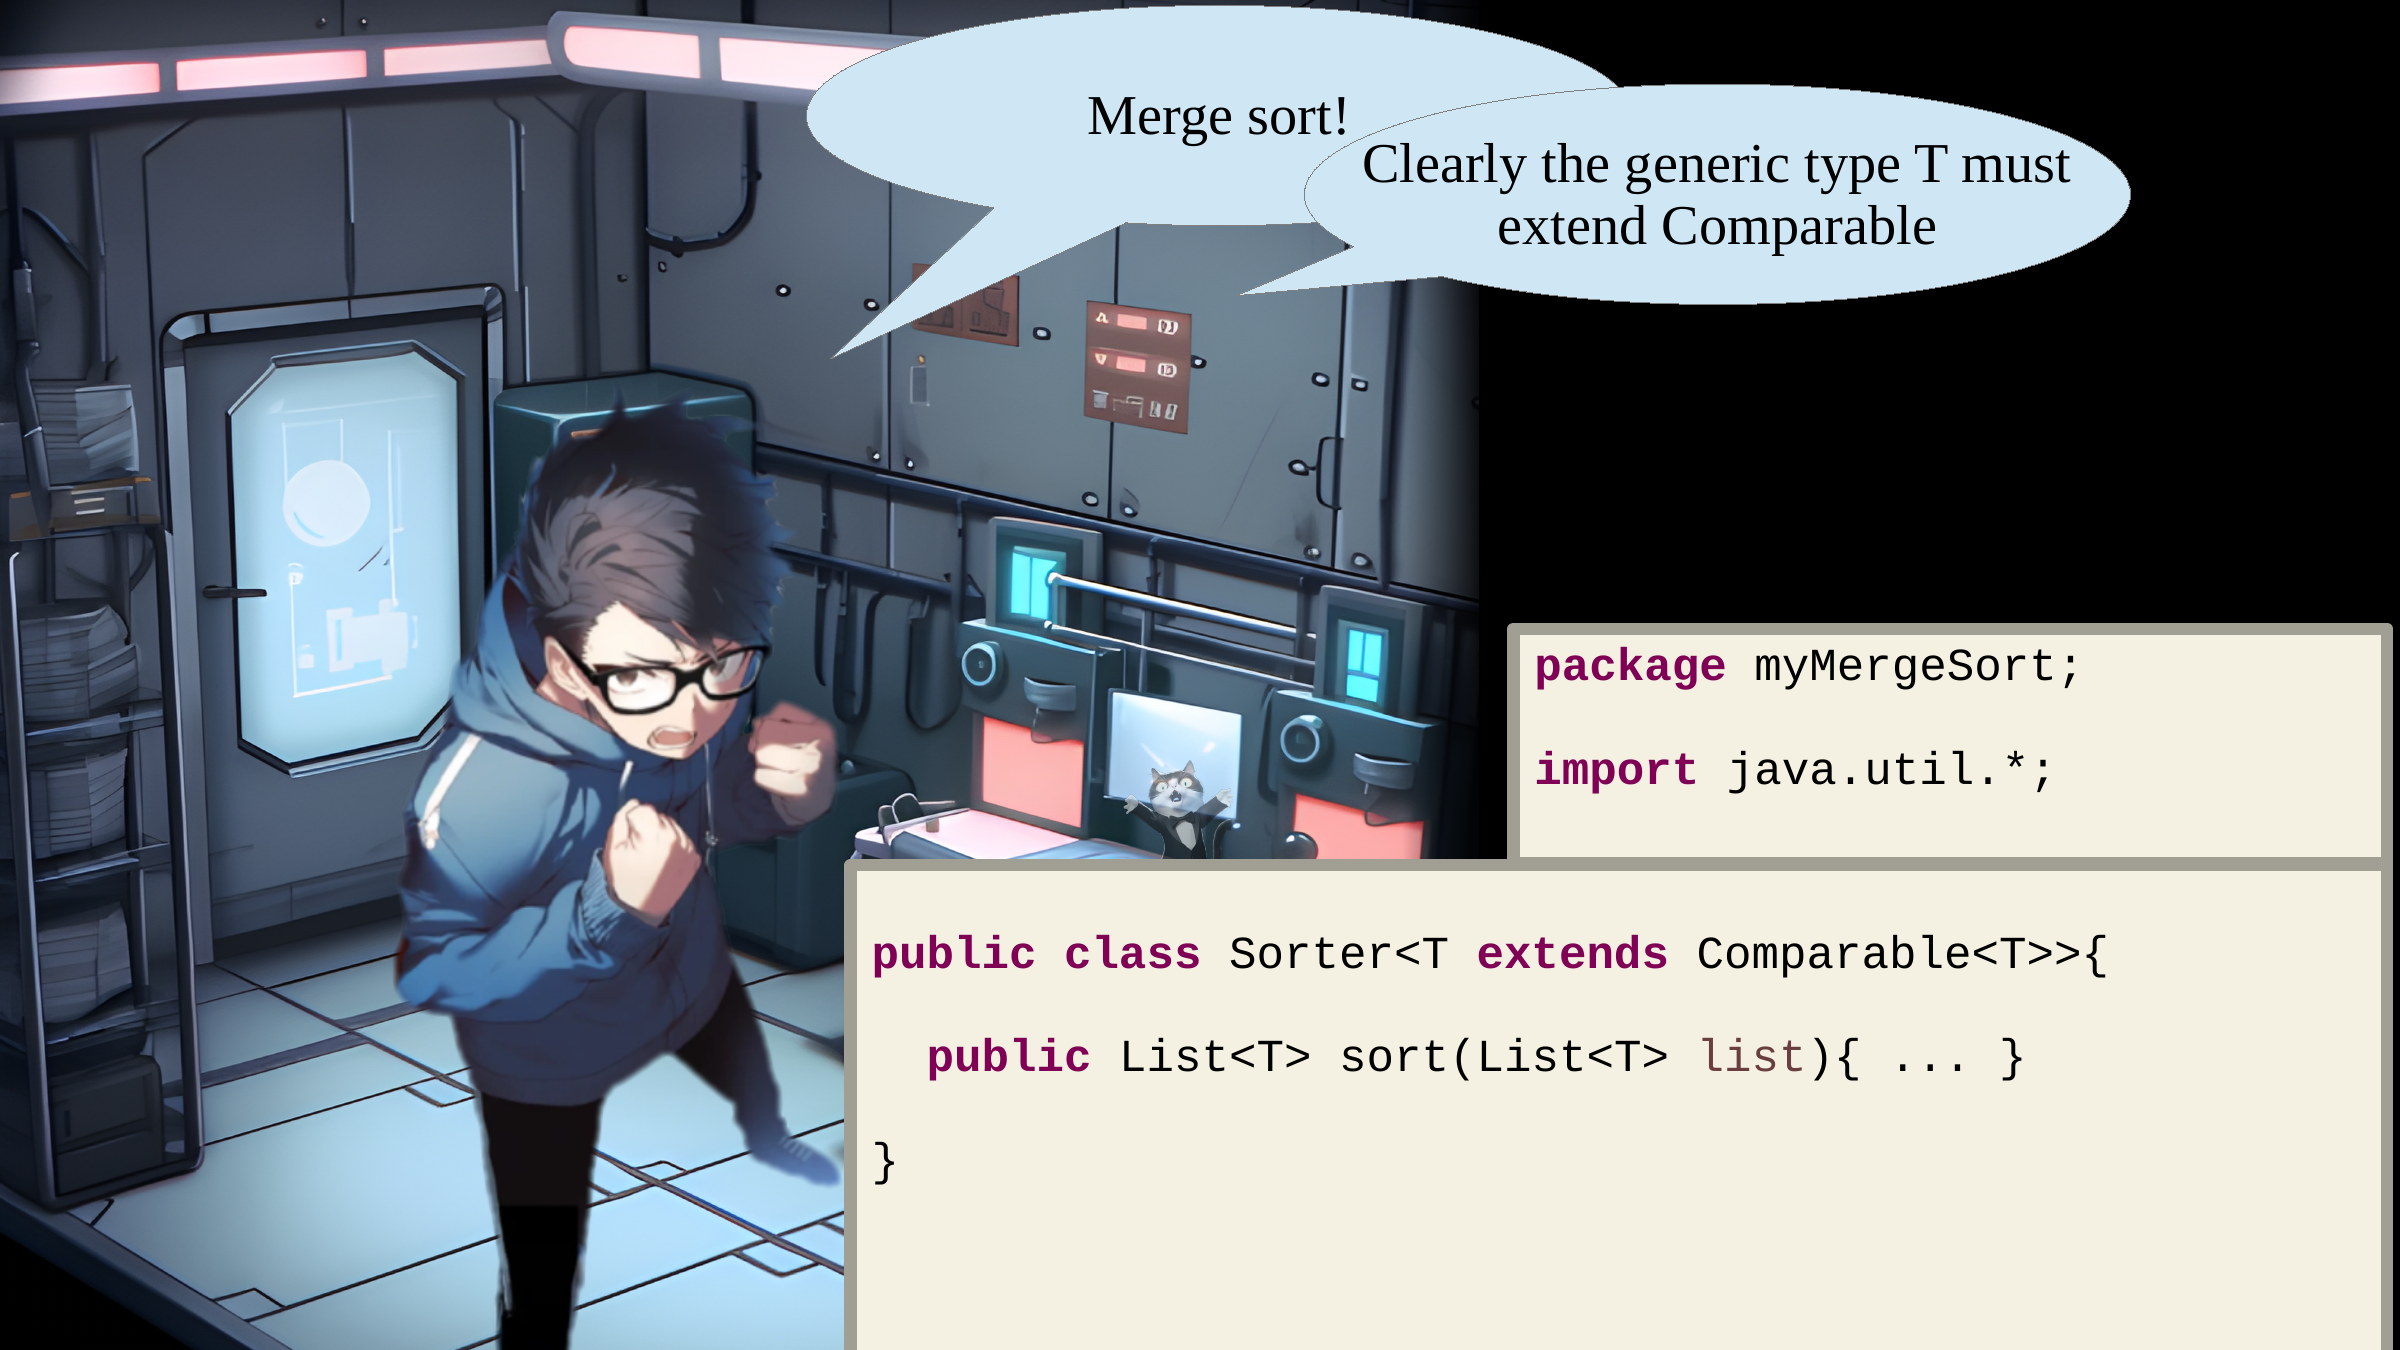

Merge sort!
Clearly the generic type T must
extend Comparable
package myMergeSort;
import java.util.*;
public class Sorter<T extends Comparable<T>>{
 public List<T> sort(List<T> list){ ... }
}